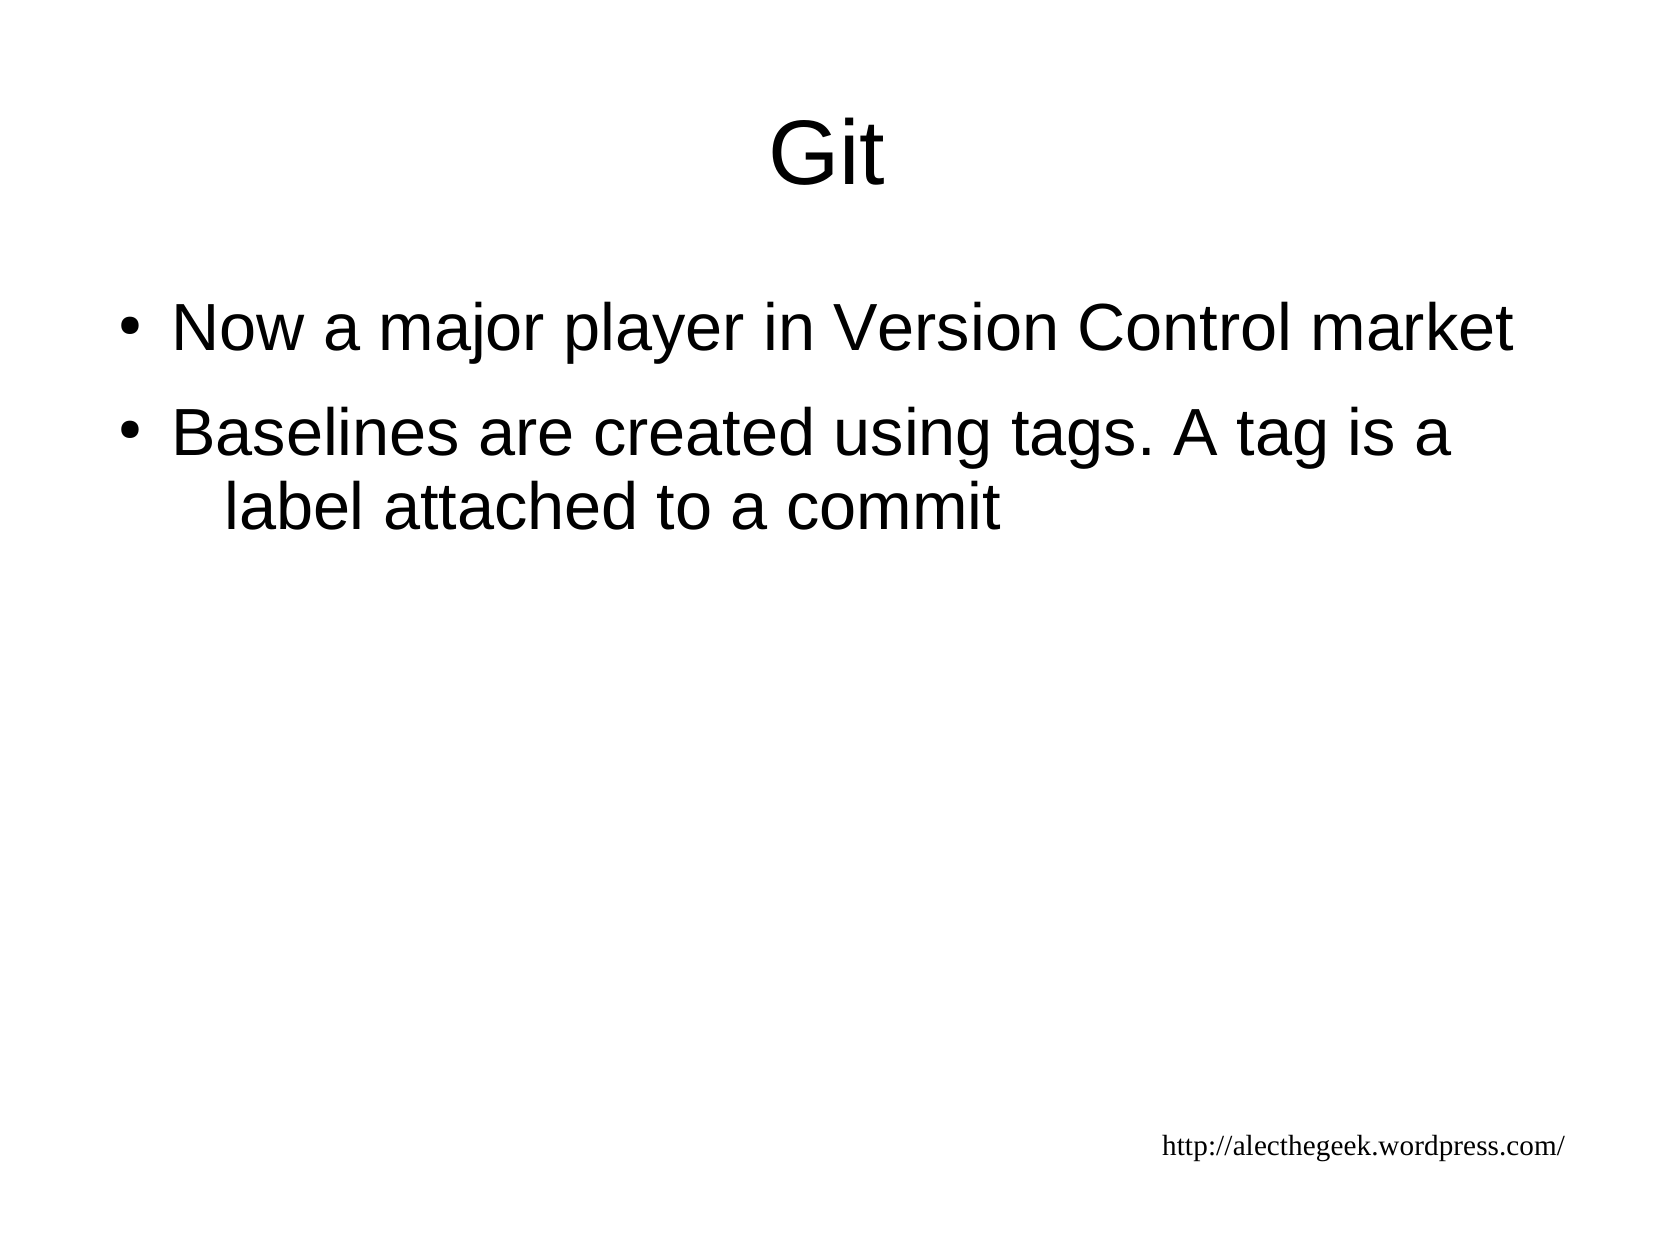

# Git
Now a major player in Version Control market
Baselines are created using tags. A tag is a label attached to a commit
http://alecthegeek.wordpress.com/